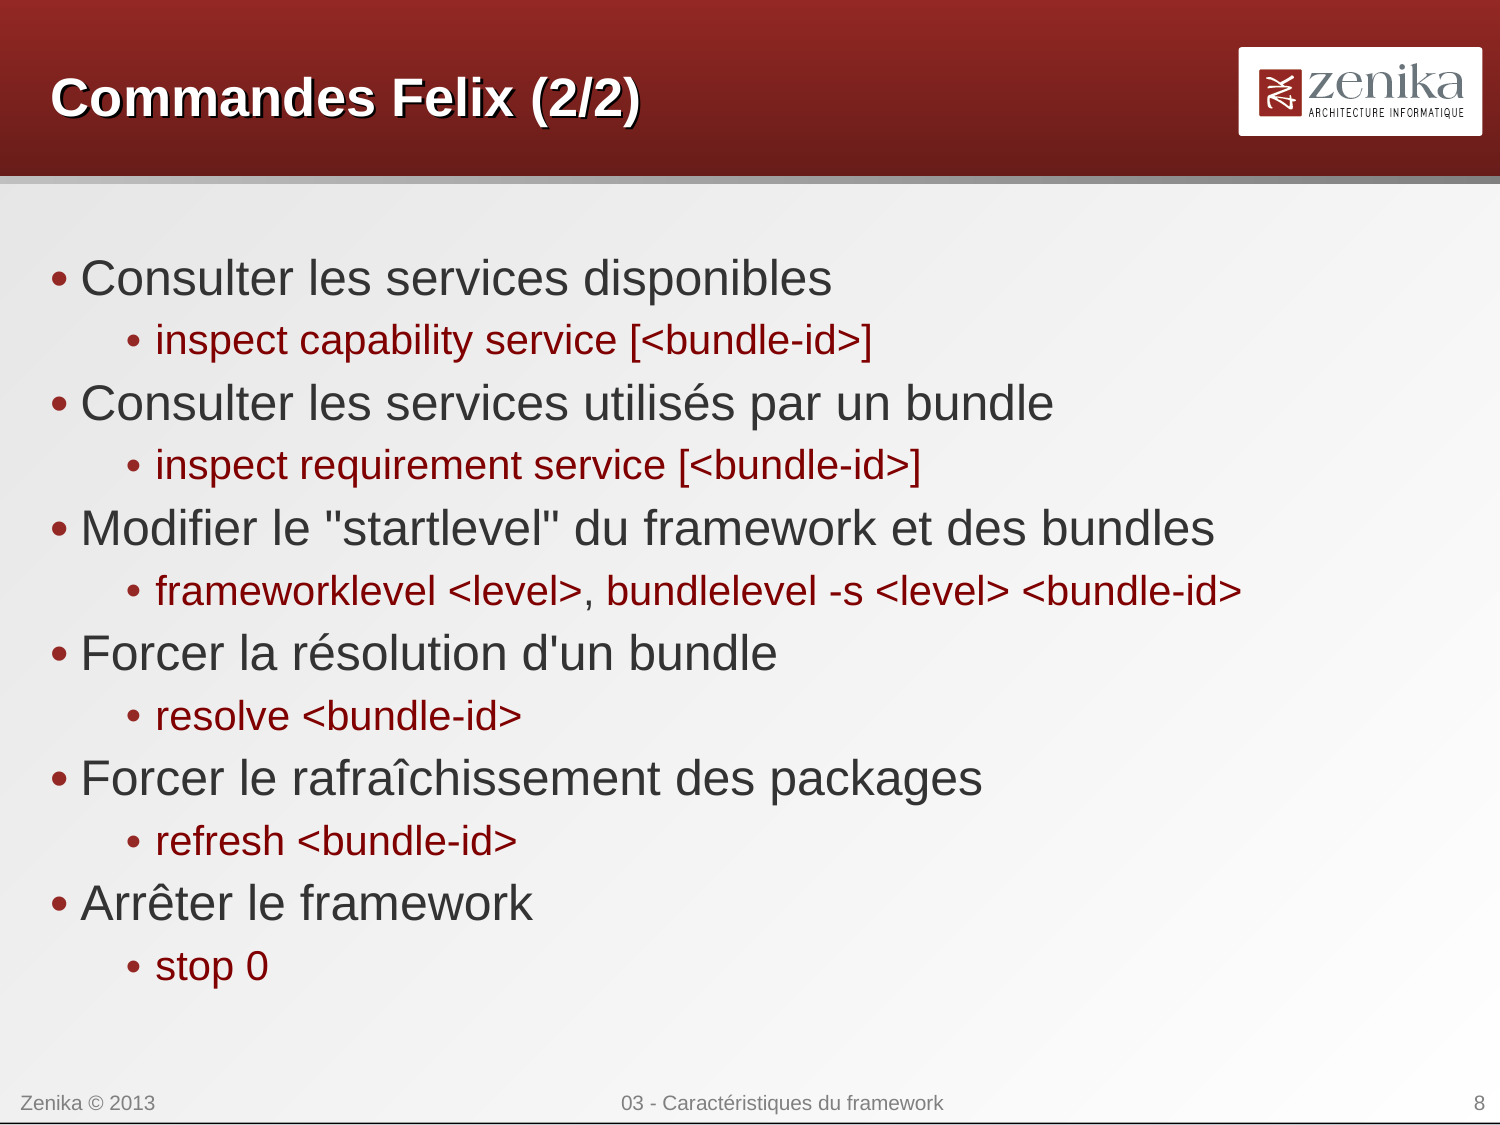

# Commandes Felix (2/2)
Consulter les services disponibles
inspect capability service [<bundle-id>]
Consulter les services utilisés par un bundle
inspect requirement service [<bundle-id>]
Modifier le "startlevel" du framework et des bundles
frameworklevel <level>, bundlelevel -s <level> <bundle-id>
Forcer la résolution d'un bundle
resolve <bundle-id>
Forcer le rafraîchissement des packages
refresh <bundle-id>
Arrêter le framework
stop 0